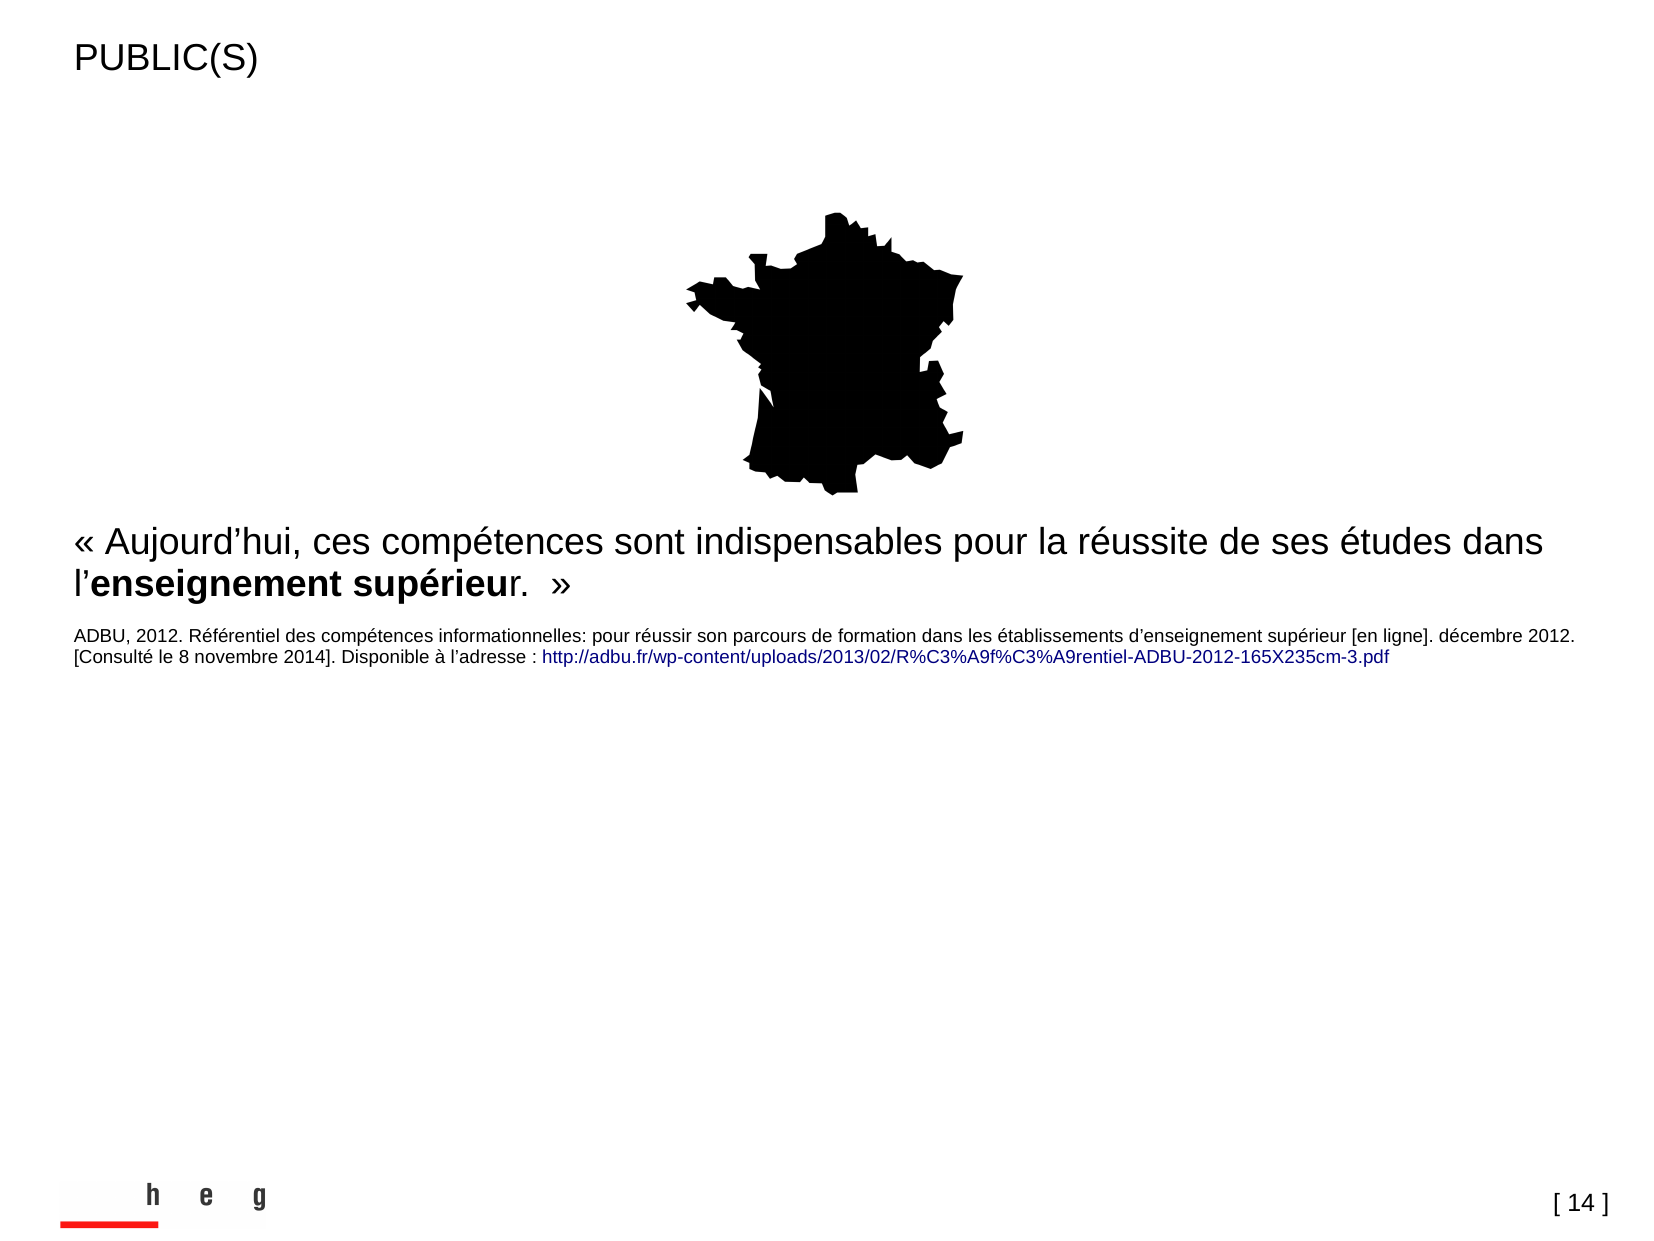

PUBLIC(S)
« Aujourd’hui, ces compétences sont indispensables pour la réussite de ses études dans l’enseignement supérieur.  »
ADBU, 2012. Référentiel des compétences informationnelles: pour réussir son parcours de formation dans les établissements d’enseignement supérieur [en ligne]. décembre 2012. [Consulté le 8 novembre 2014]. Disponible à l’adresse : http://adbu.fr/wp-content/uploads/2013/02/R%C3%A9f%C3%A9rentiel-ADBU-2012-165X235cm-3.pdf